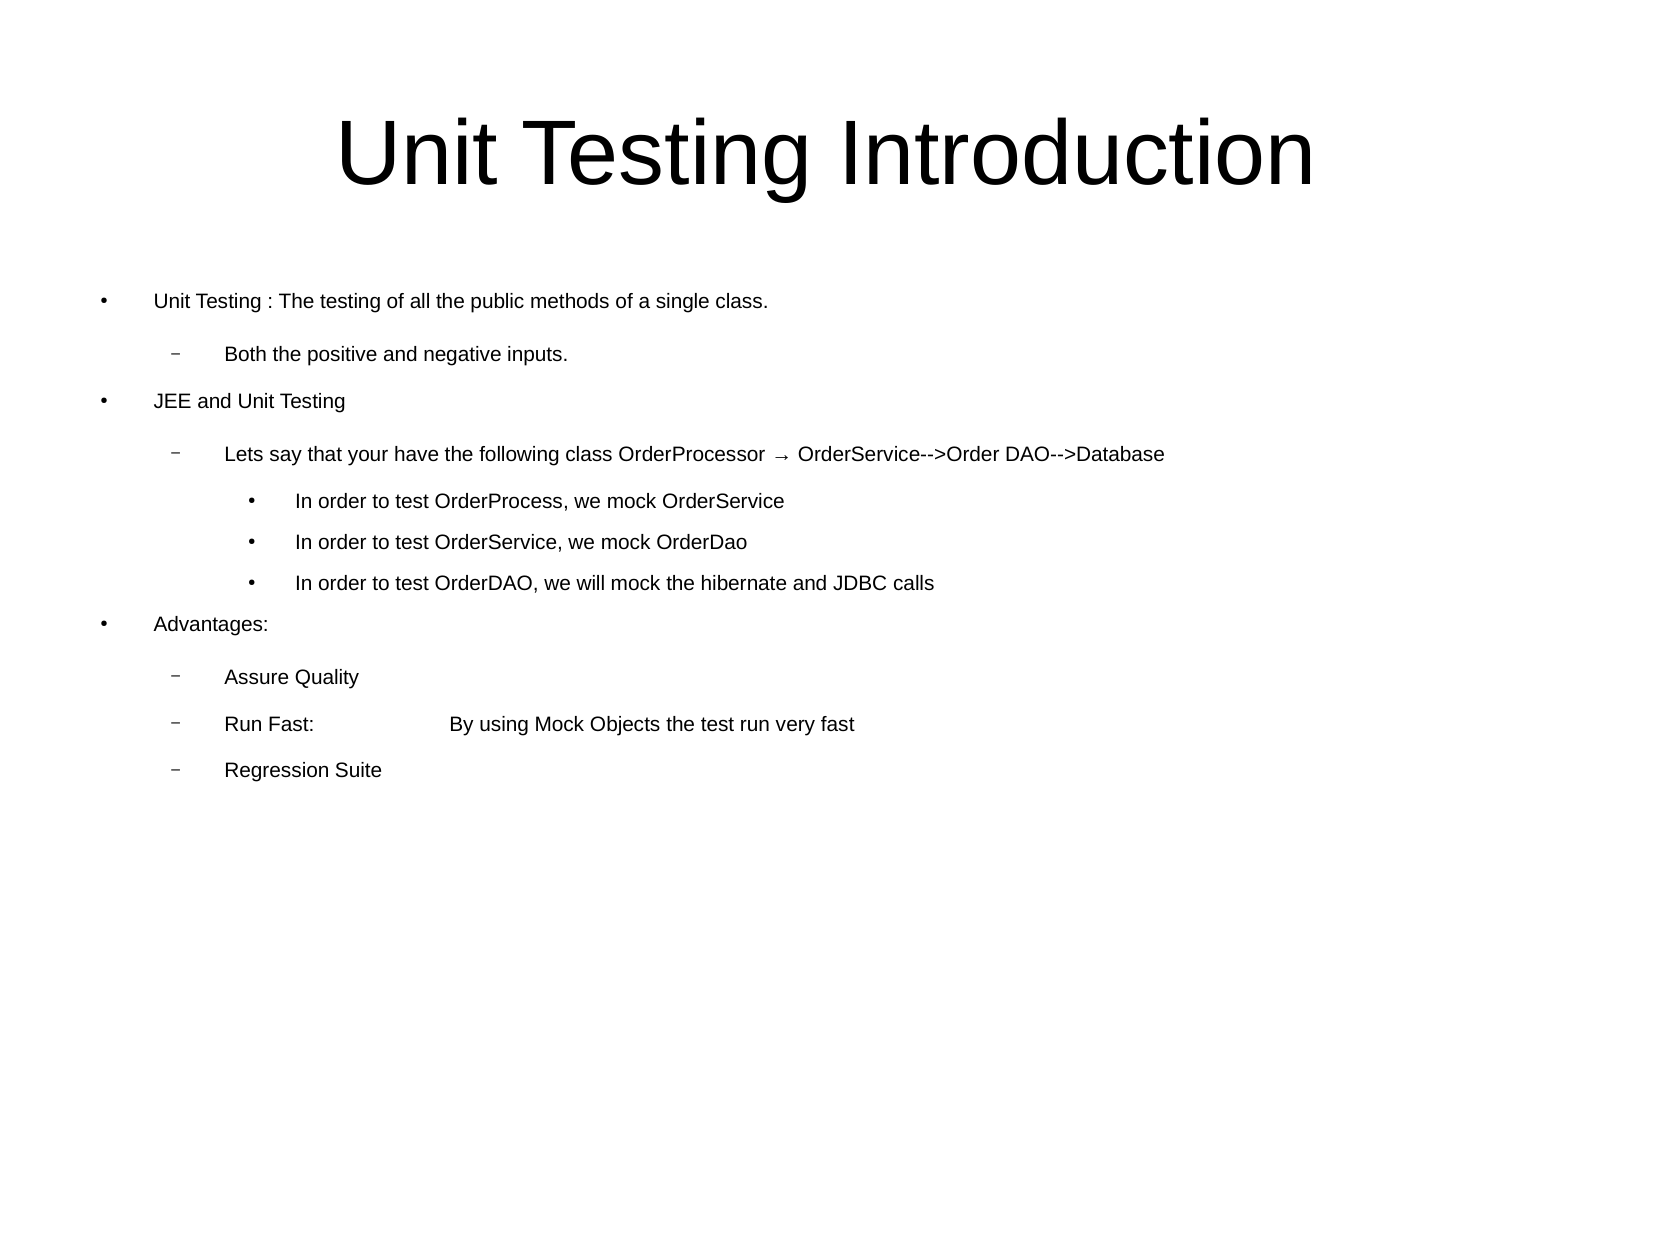

# Unit Testing Introduction
Unit Testing : The testing of all the public methods of a single class.
Both the positive and negative inputs.
JEE and Unit Testing
Lets say that your have the following class OrderProcessor → OrderService-->Order DAO-->Database
In order to test OrderProcess, we mock OrderService
In order to test OrderService, we mock OrderDao
In order to test OrderDAO, we will mock the hibernate and JDBC calls
Advantages:
Assure Quality
Run Fast: 		By using Mock Objects the test run very fast
Regression Suite